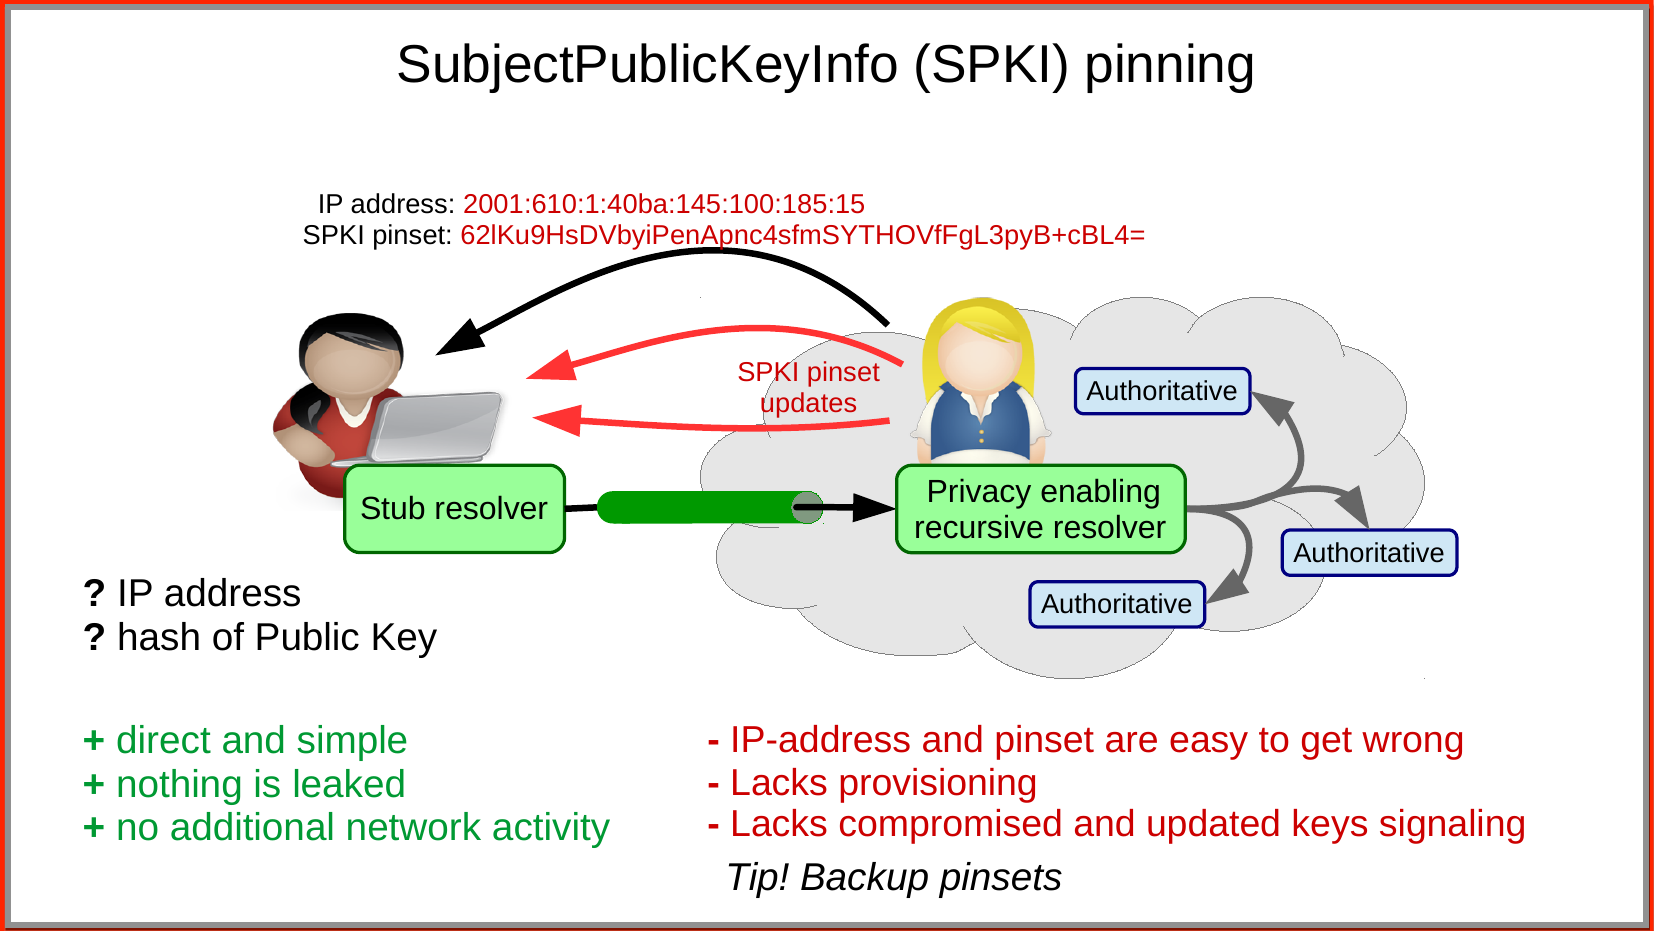

# SubjectPublicKeyInfo (SPKI) pinning
IP address: 2001:610:1:40ba:145:100:185:15
SPKI pinset: 62lKu9HsDVbyiPenApnc4sfmSYTHOVfFgL3pyB+cBL4=
SPKI pinset
Authoritative
updates
Privacy enabling
Stub resolver
recursive resolver
Authoritative
? IP address
? hash of Public Key
+ direct and simple
+ nothing is leaked
+ no additional network activity
Authoritative
- IP-address and pinset are easy to get wrong
- Lacks provisioning
- Lacks compromised and updated keys signaling
Tip! Backup pinsets